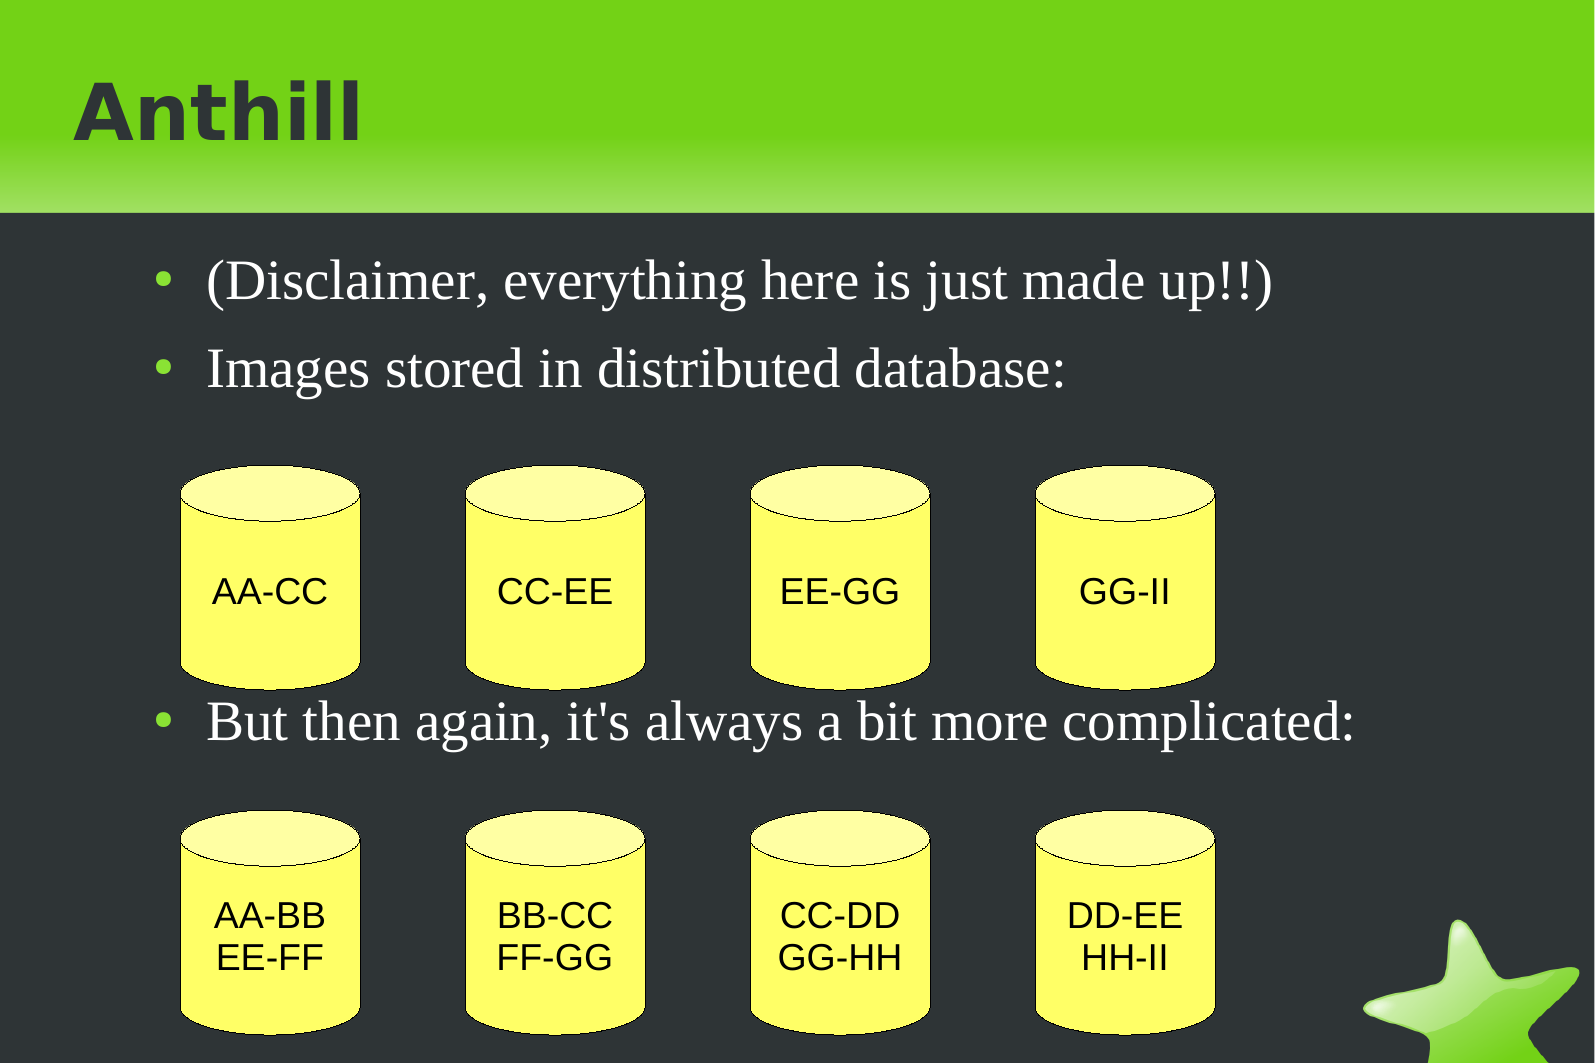

# Anthill
(Disclaimer, everything here is just made up!!)
Images stored in distributed database:
But then again, it's always a bit more complicated:
AA-CC
CC-EE
EE-GG
GG-II
AA-BB
EE-FF
BB-CC
FF-GG
CC-DD
GG-HH
DD-EE
HH-II